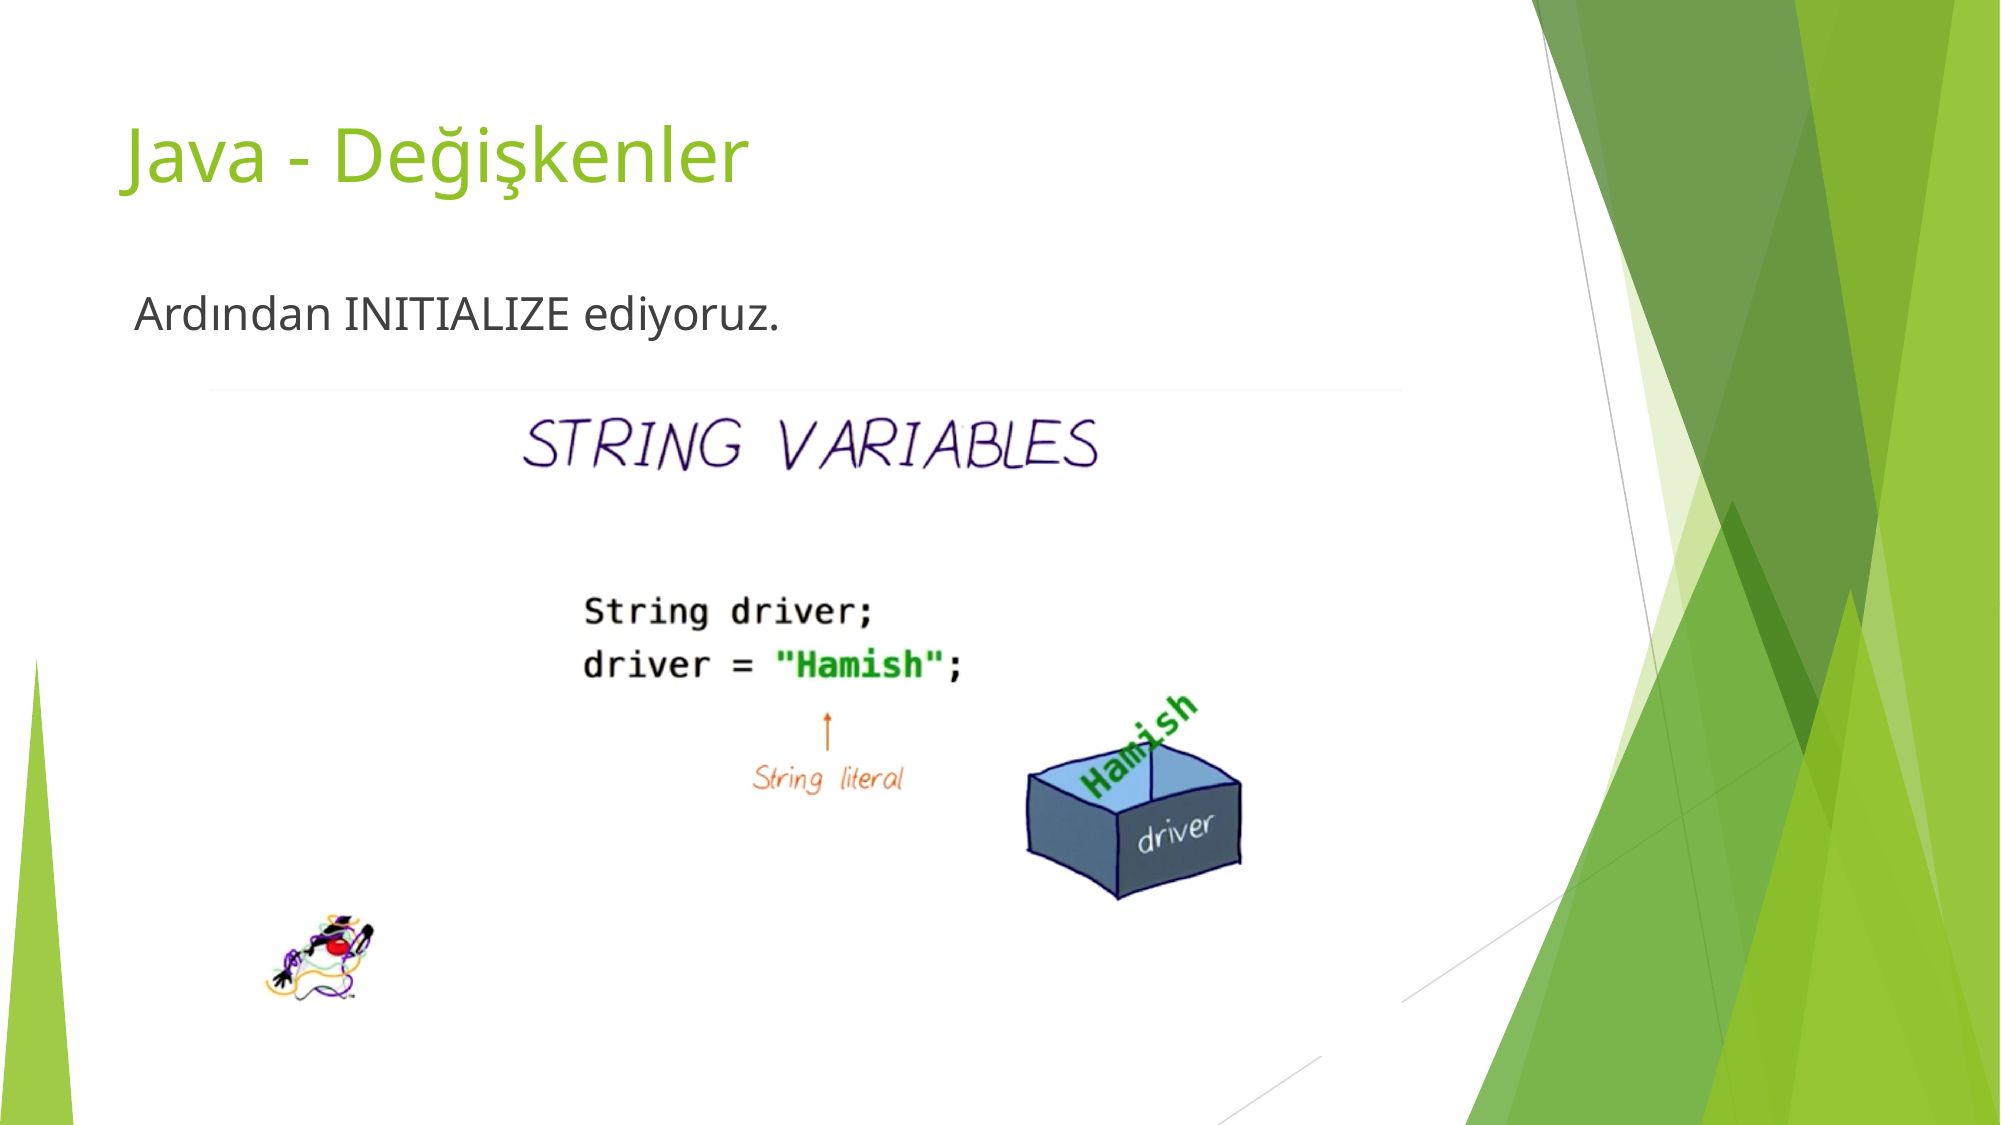

# Java - Değişkenler
Ardından INITIALIZE ediyoruz.